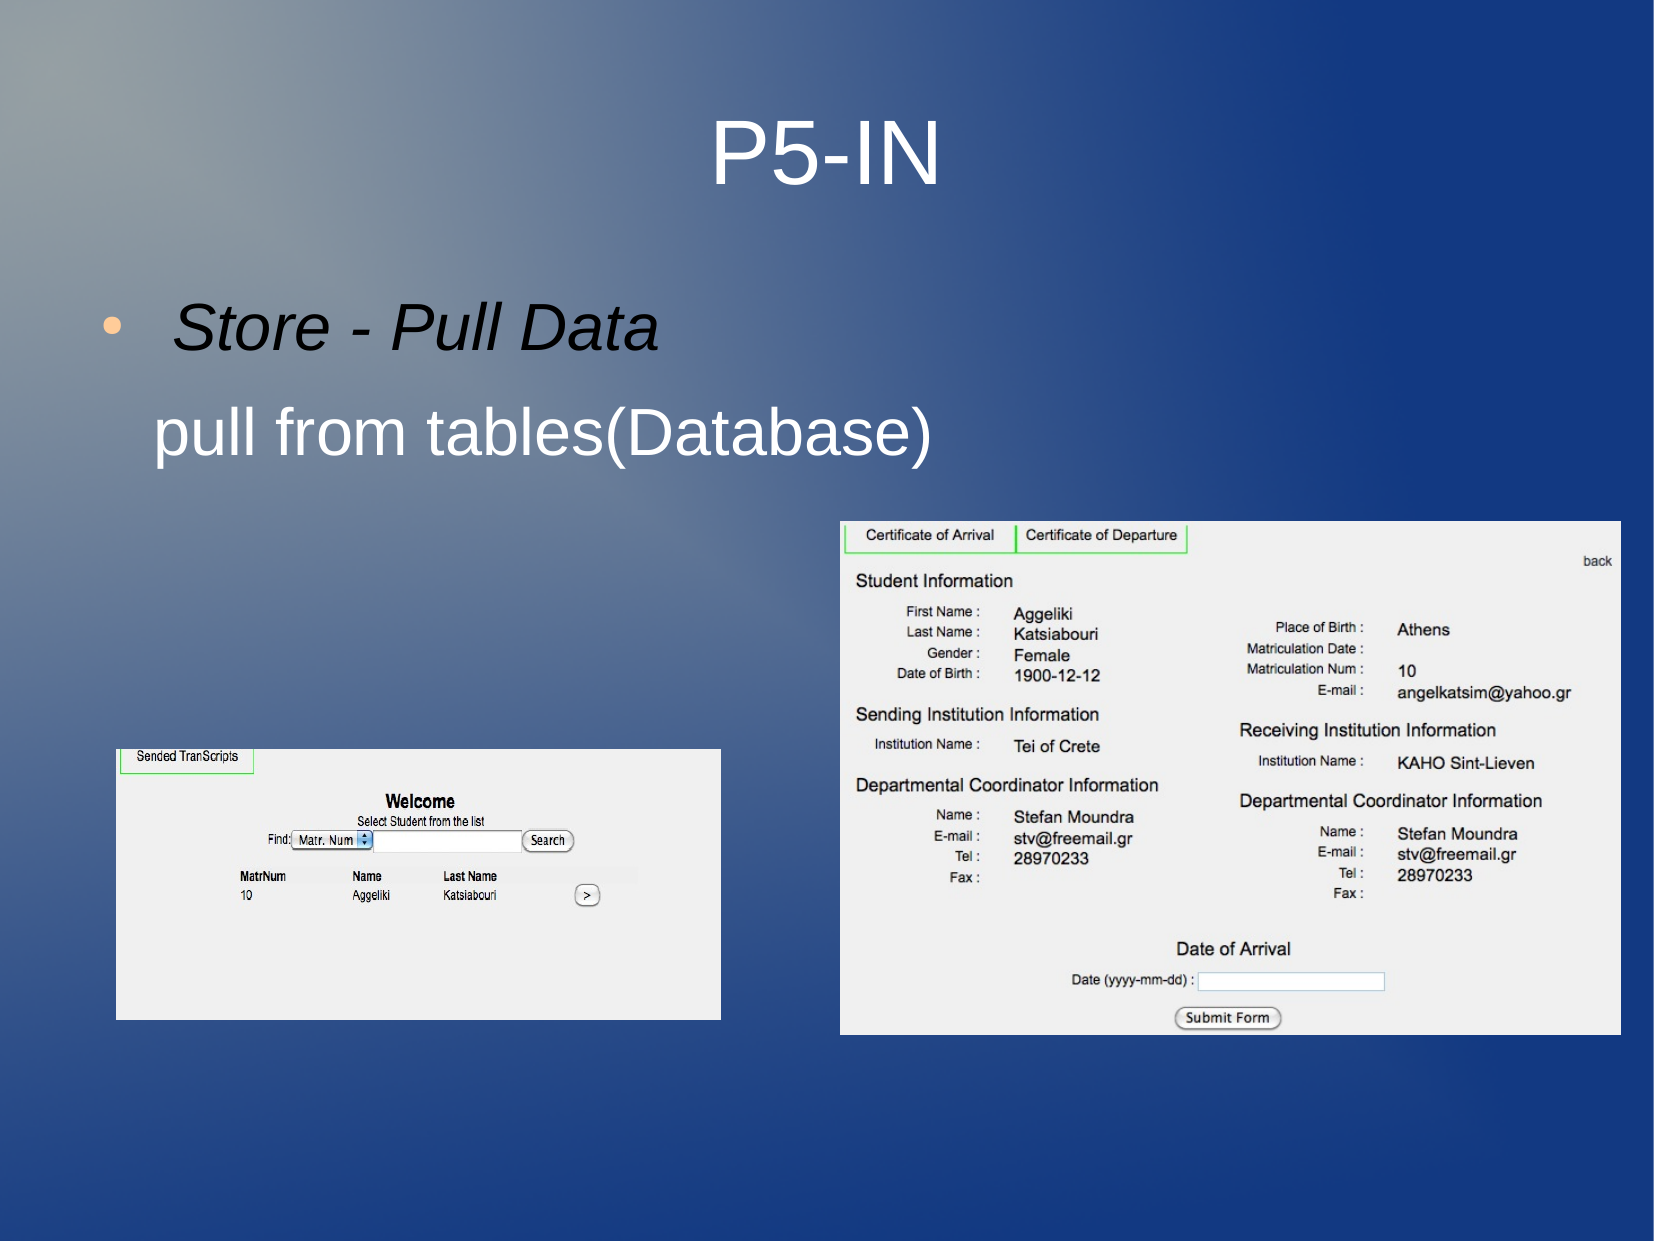

# P5-IN
 Store - Pull Data
pull from tables(Database)